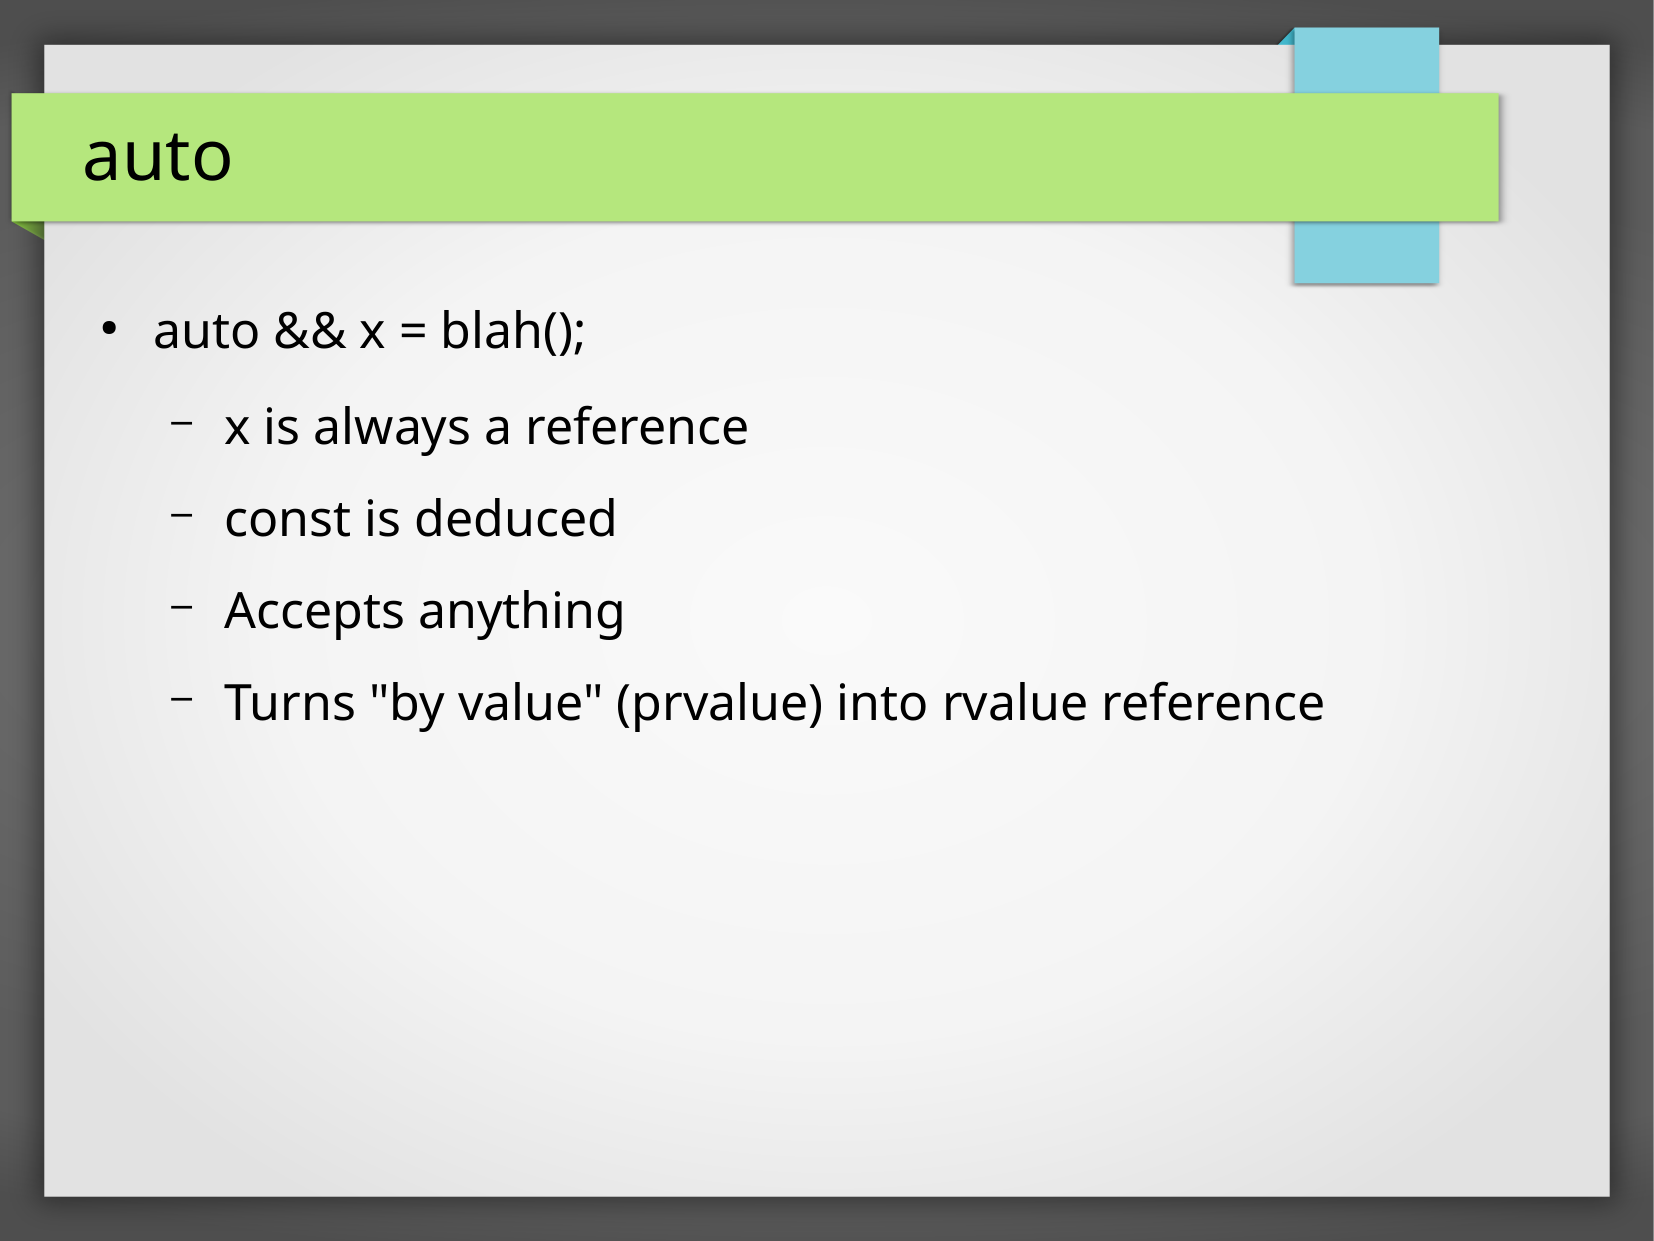

# auto
auto && x = blah();
x is always a reference
const is deduced
Accepts anything
Turns "by value" (prvalue) into rvalue reference